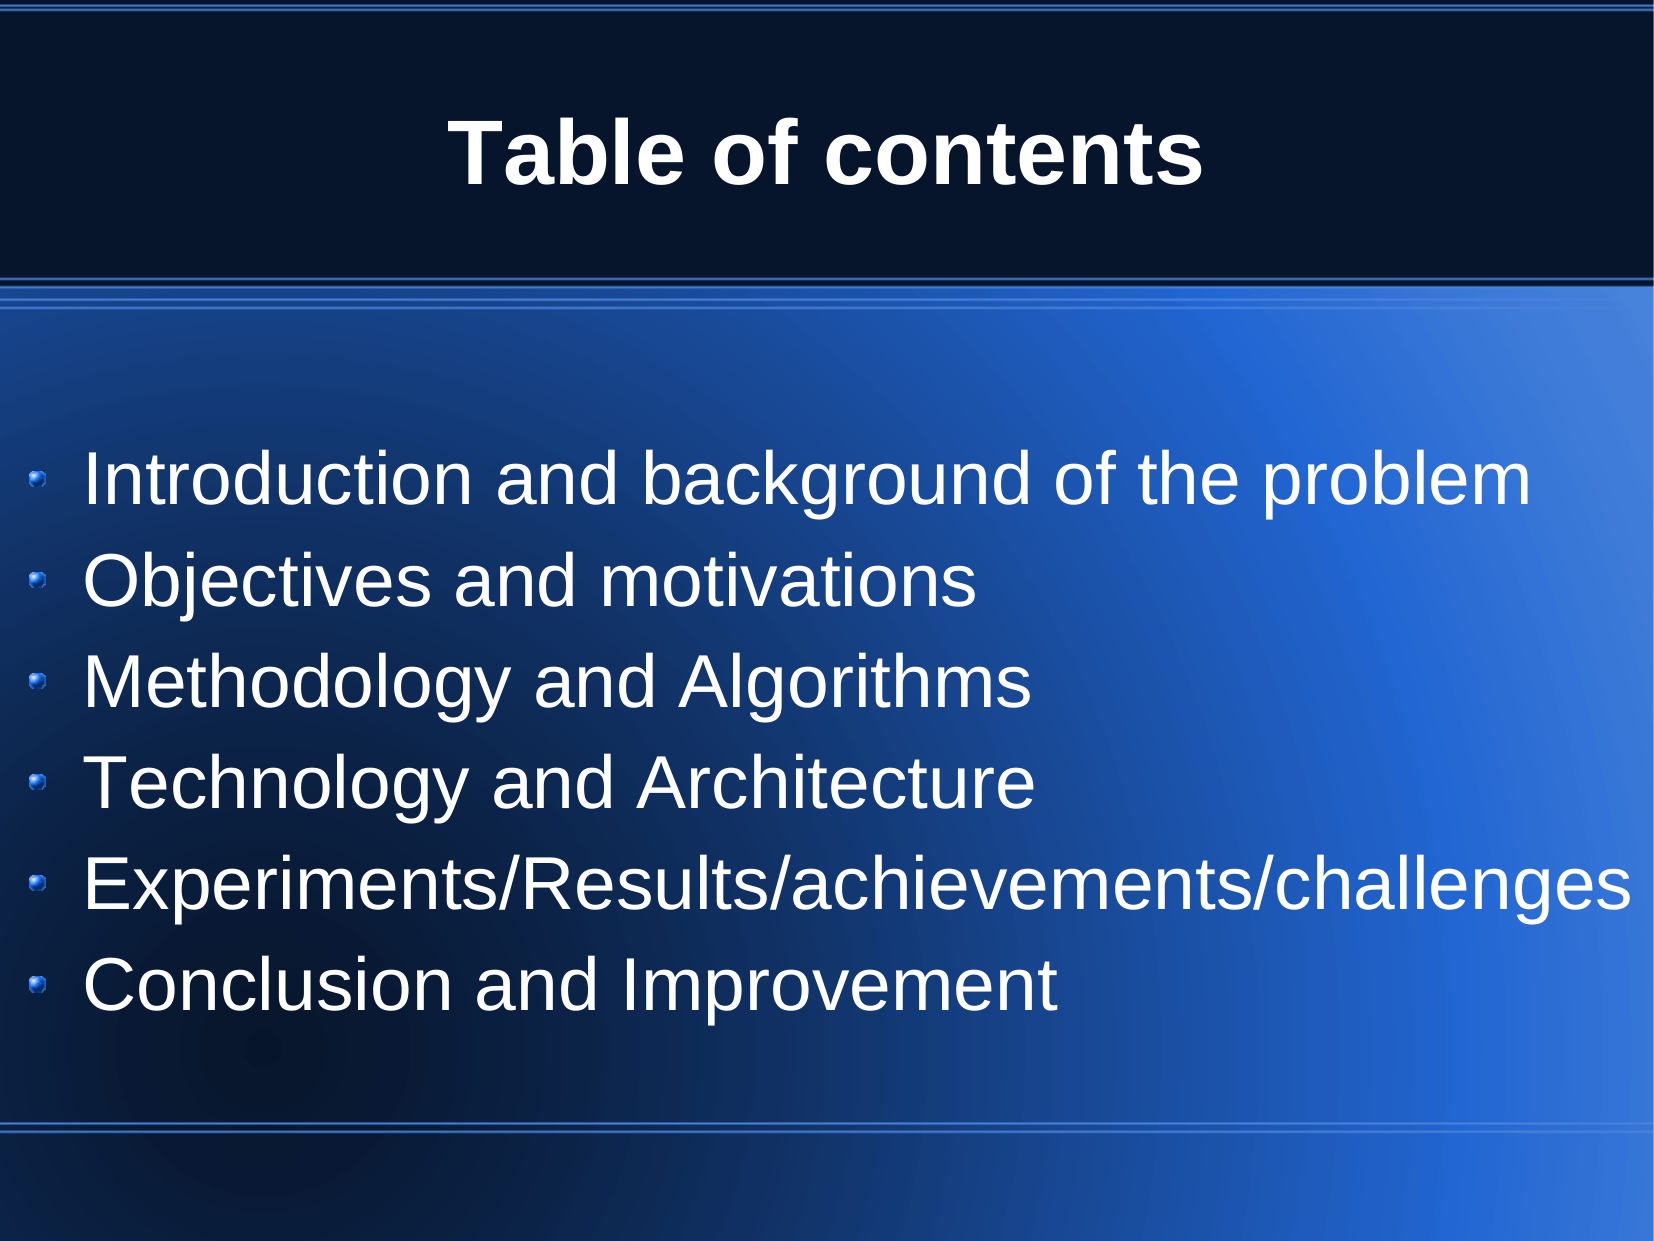

# Table of contents
Introduction and background of the problem
Objectives and motivations
Methodology and Algorithms
Technology and Architecture
Experiments/Results/achievements/challenges
Conclusion and Improvement